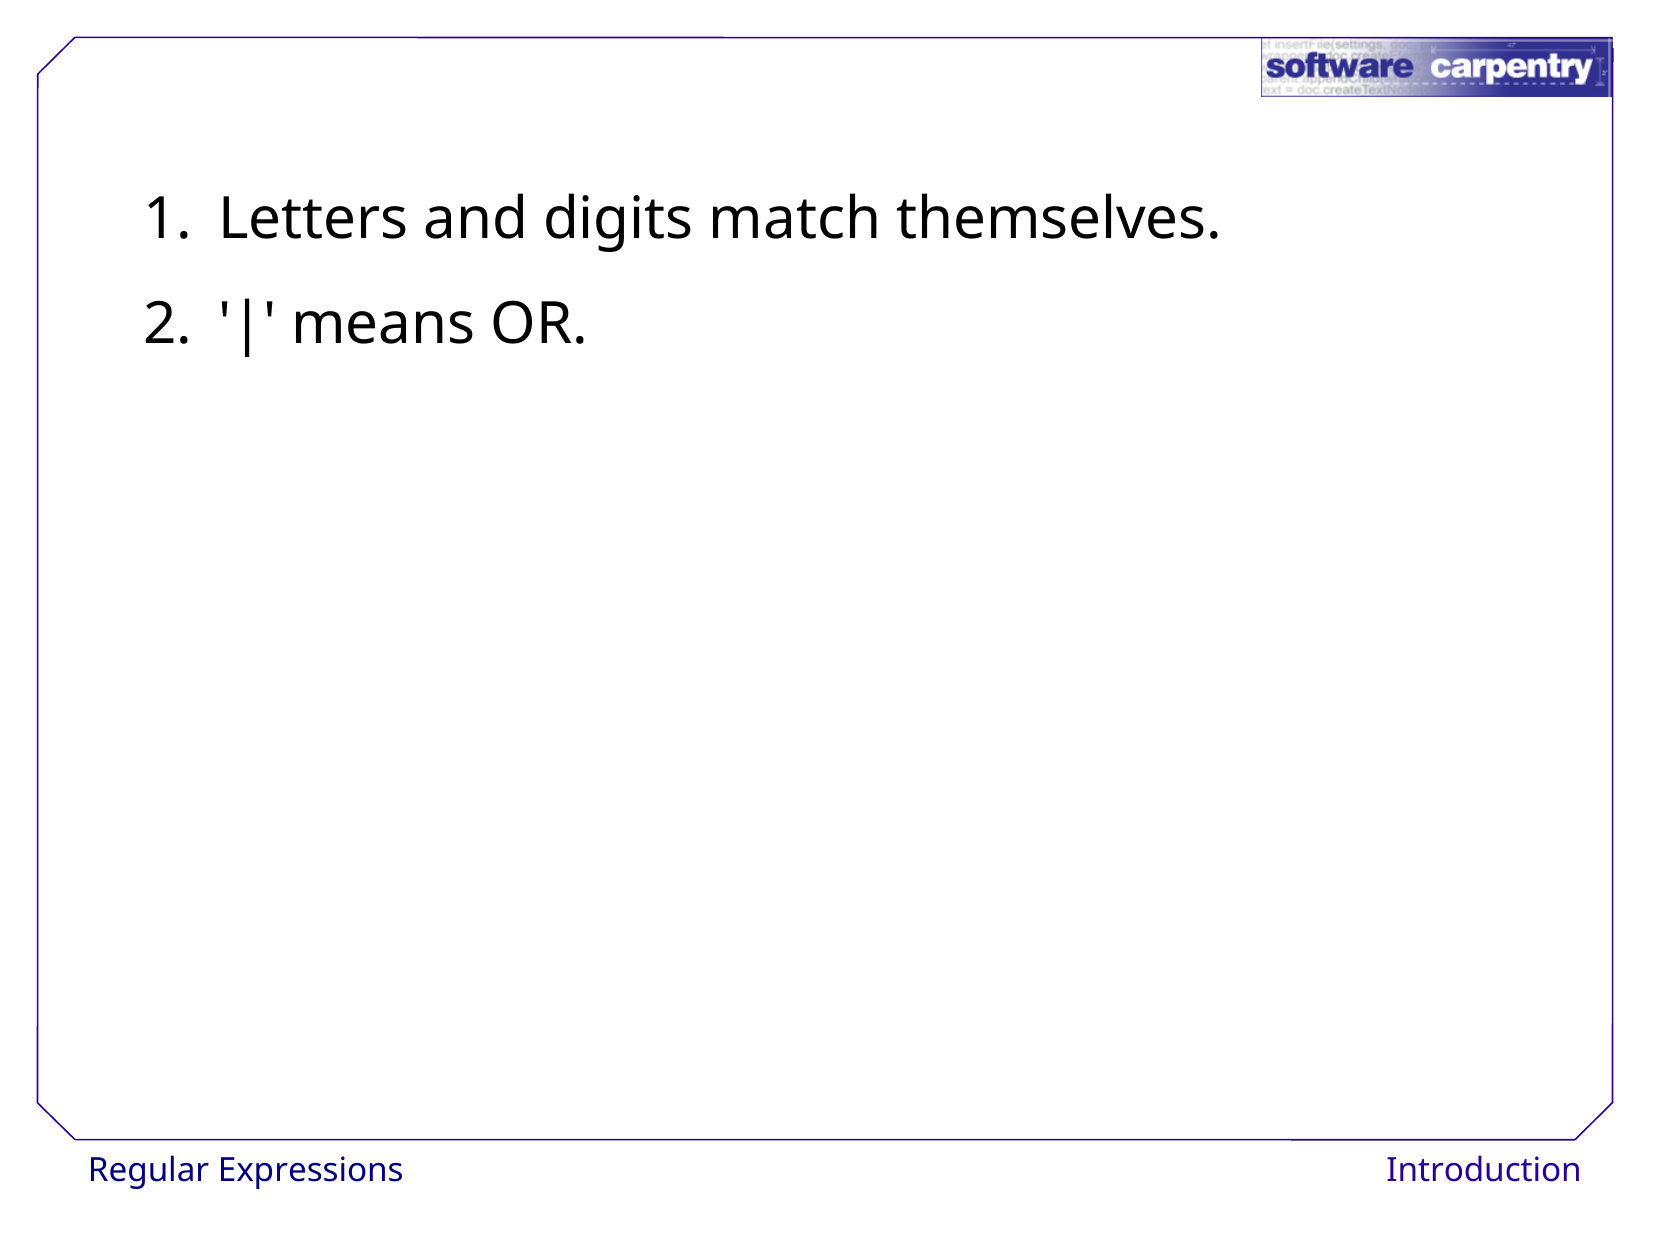

Letters and digits match themselves.
'|' means OR.